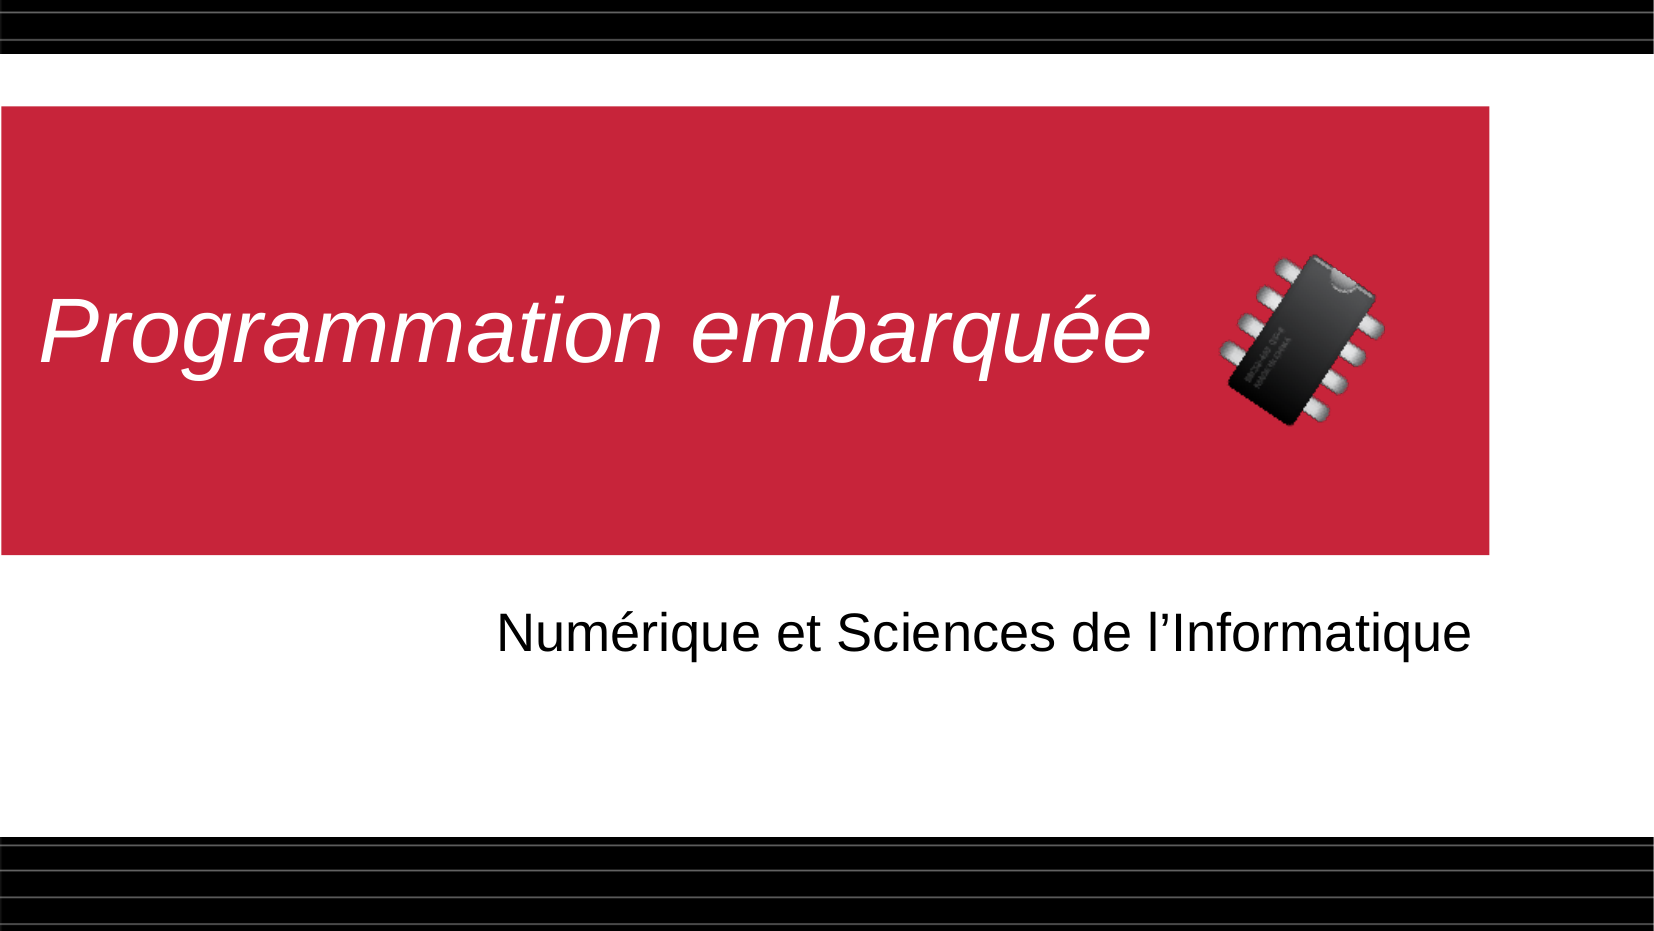

# Programmation embarquée
Numérique et Sciences de l’Informatique